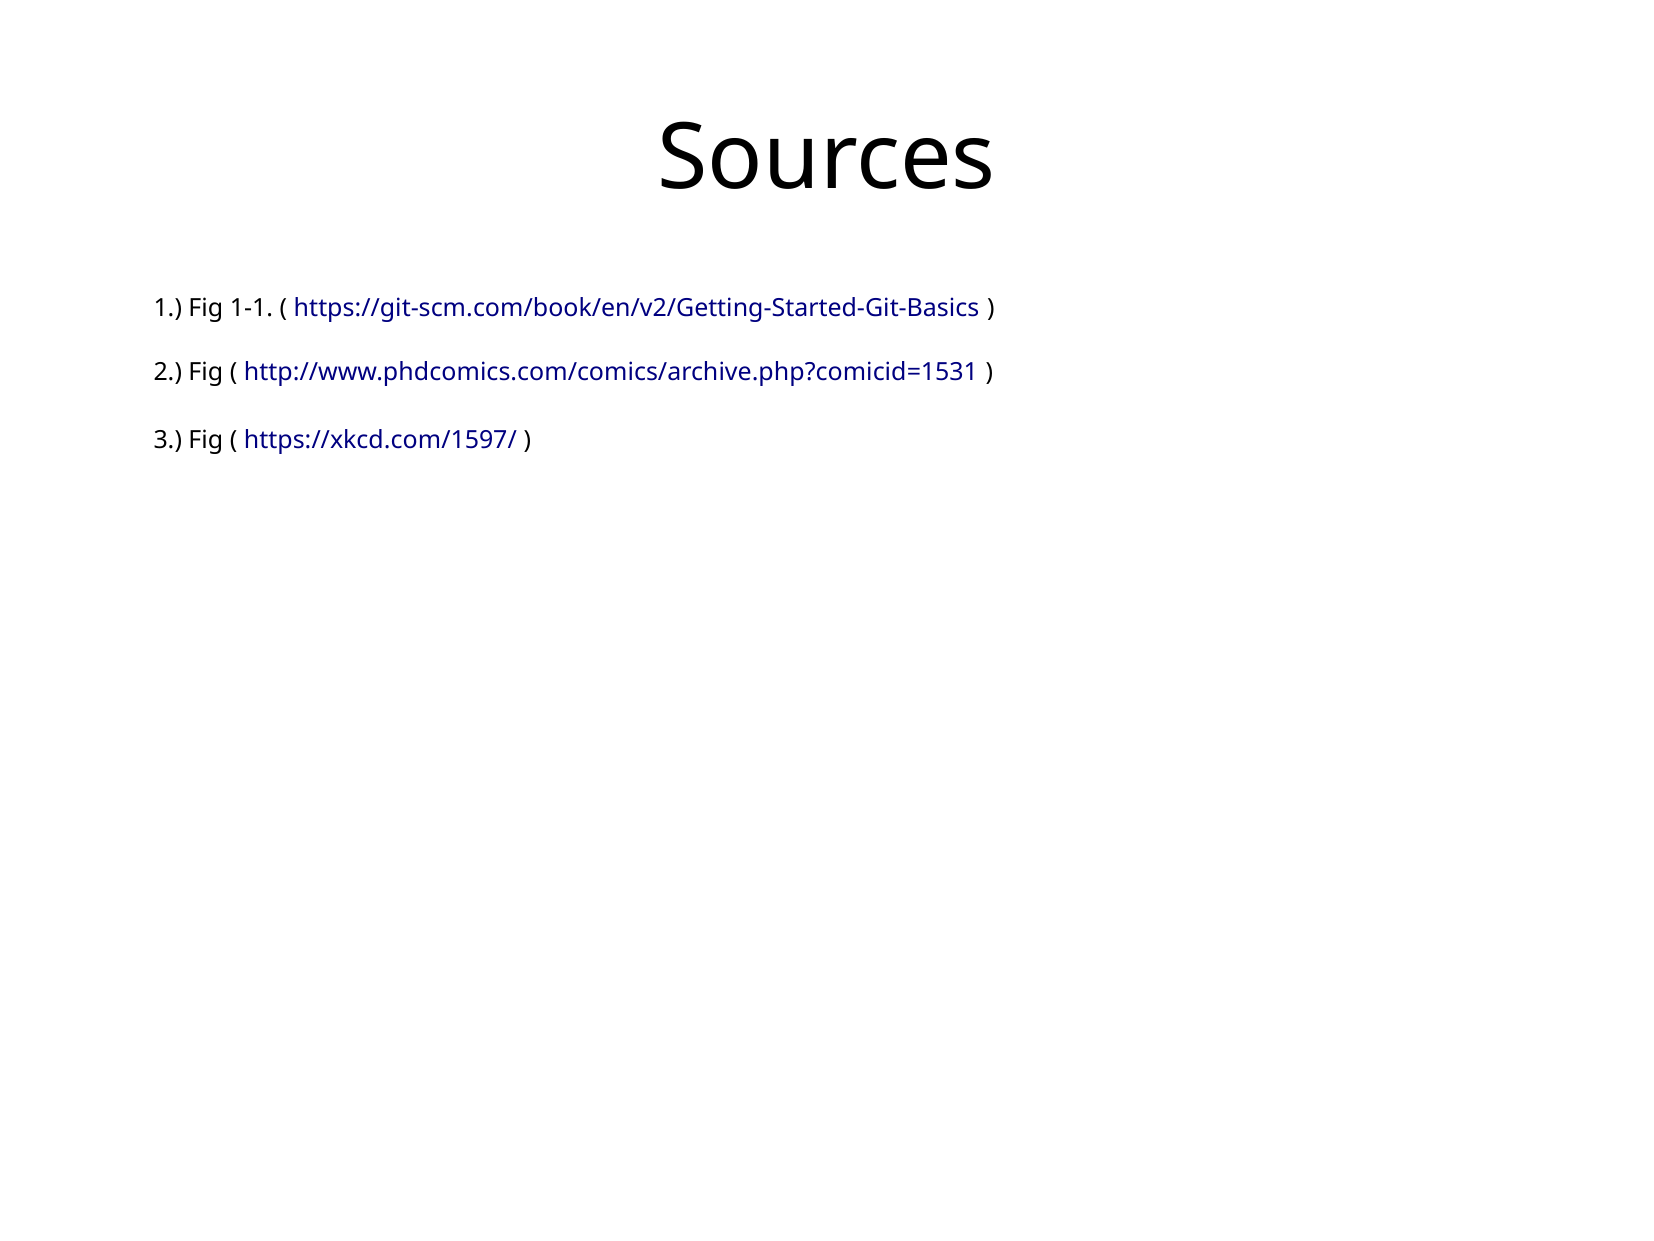

# Sources
1.) Fig 1-1. ( https://git-scm.com/book/en/v2/Getting-Started-Git-Basics )
2.) Fig ( http://www.phdcomics.com/comics/archive.php?comicid=1531 )
3.) Fig ( https://xkcd.com/1597/ )